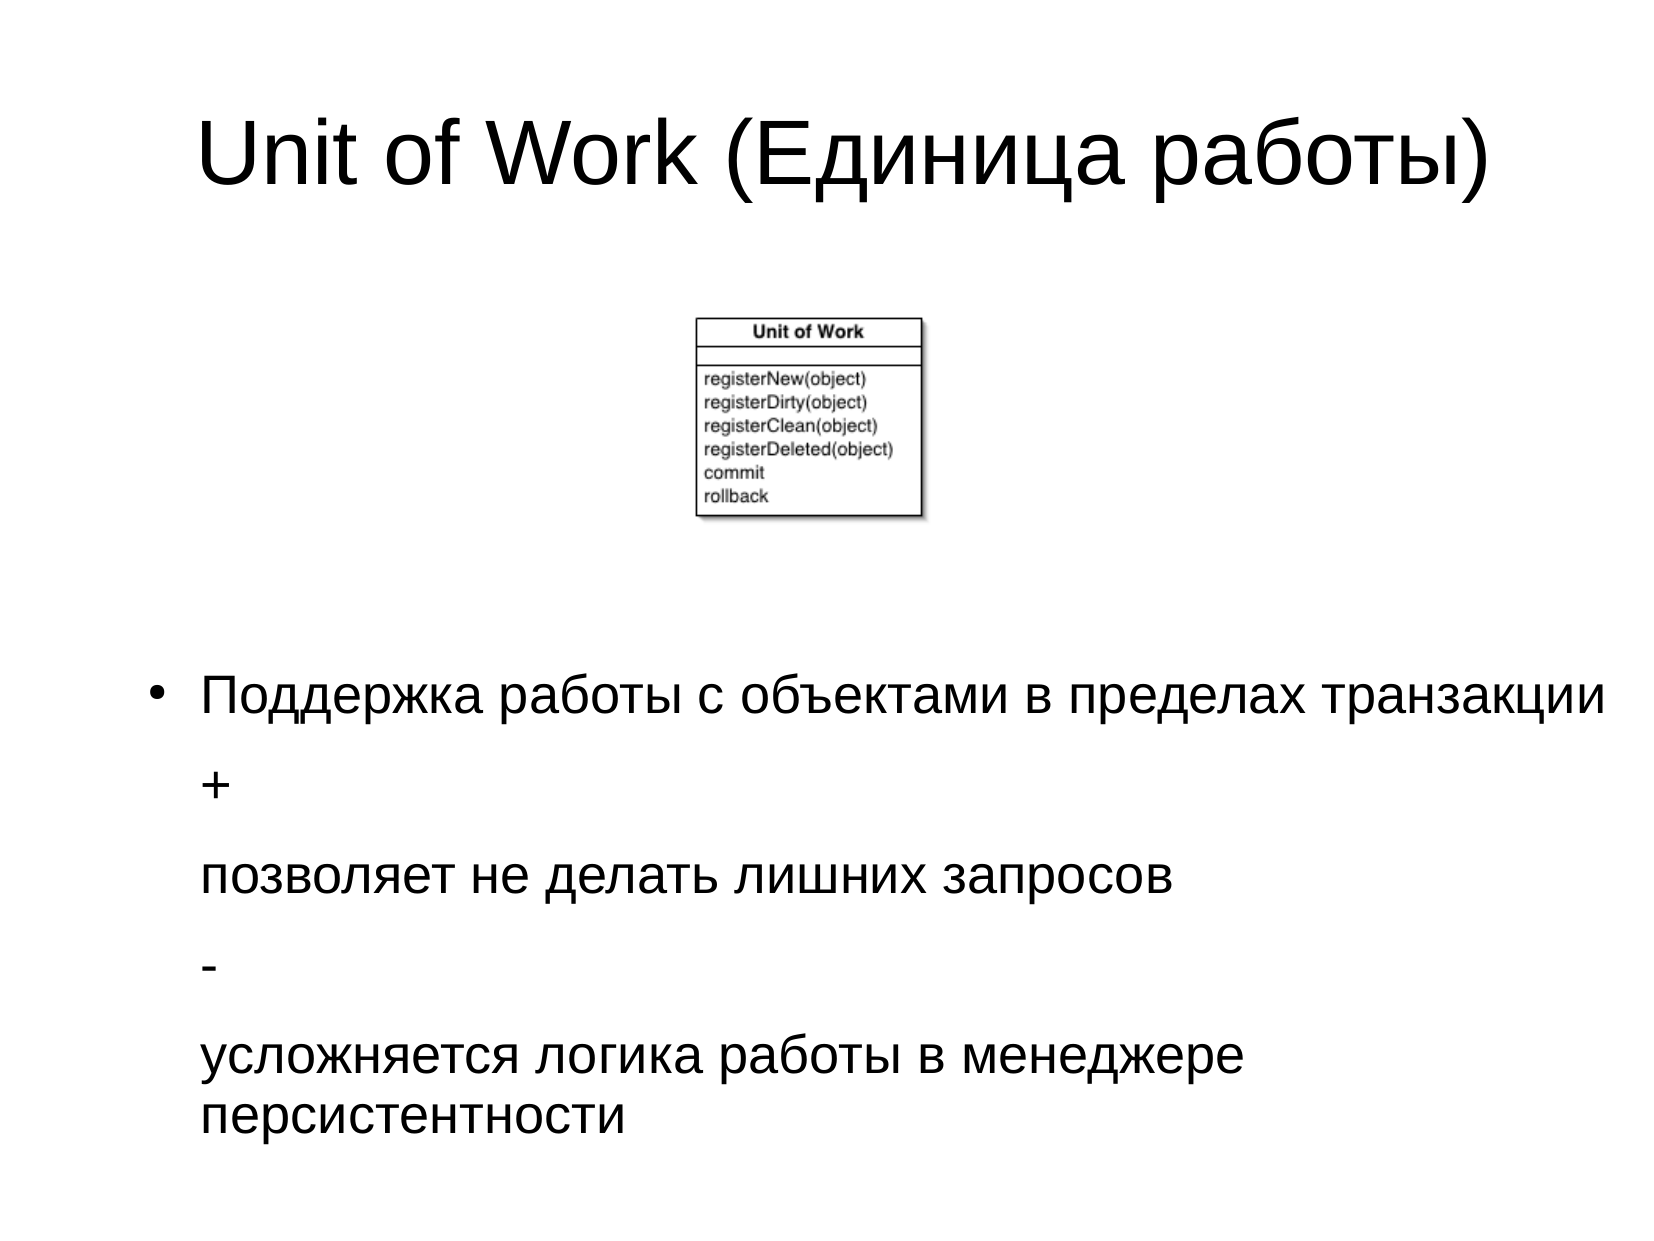

# Unit of Work (Единица работы)
Поддержка работы с объектами в пределах транзакции
+
позволяет не делать лишних запросов
-
усложняется логика работы в менеджере персистентности